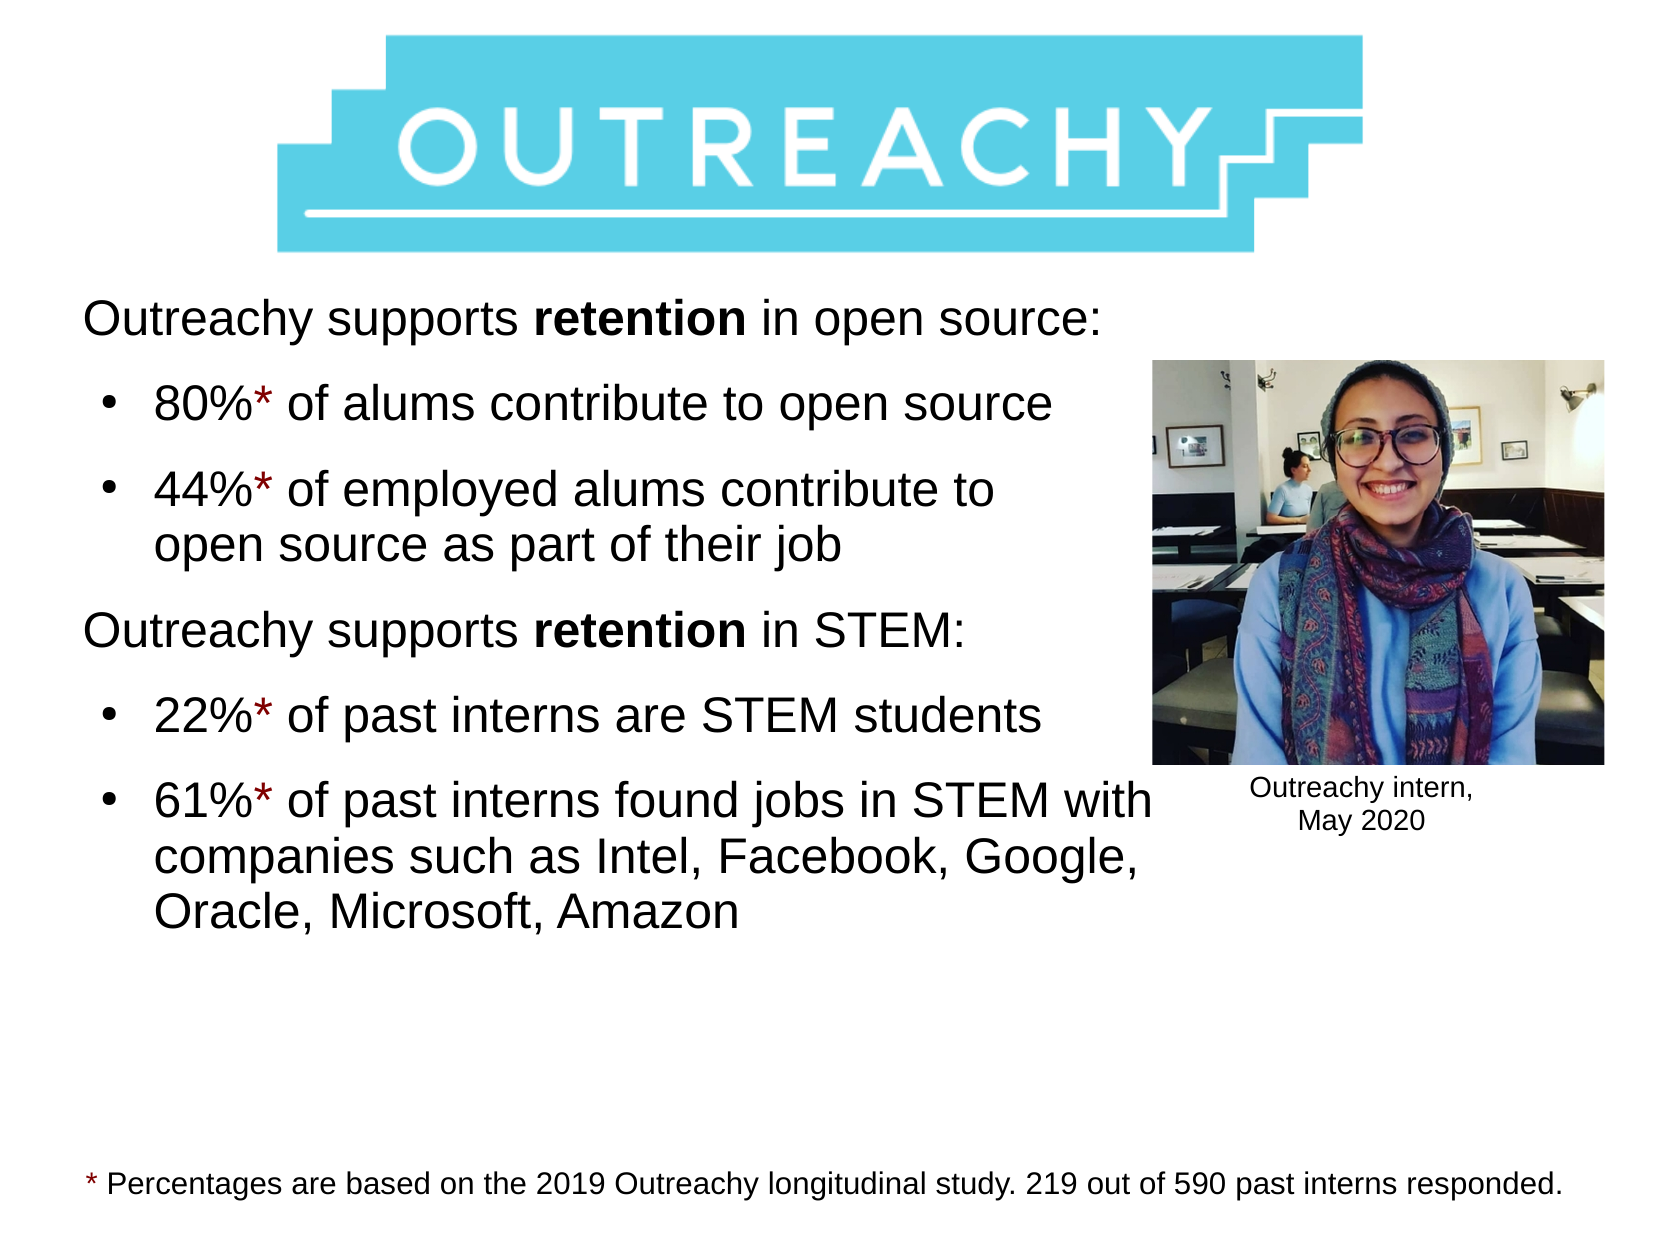

# Outreachy supports retention in open source:
80%* of alums contribute to open source
44%* of employed alums contribute to
open source as part of their job
Outreachy supports retention in STEM:
22%* of past interns are STEM students
61%* of past interns found jobs in STEM with companies such as Intel, Facebook, Google, Oracle, Microsoft, Amazon
Outreachy intern,
May 2020
* Percentages are based on the 2019 Outreachy longitudinal study. 219 out of 590 past interns responded.